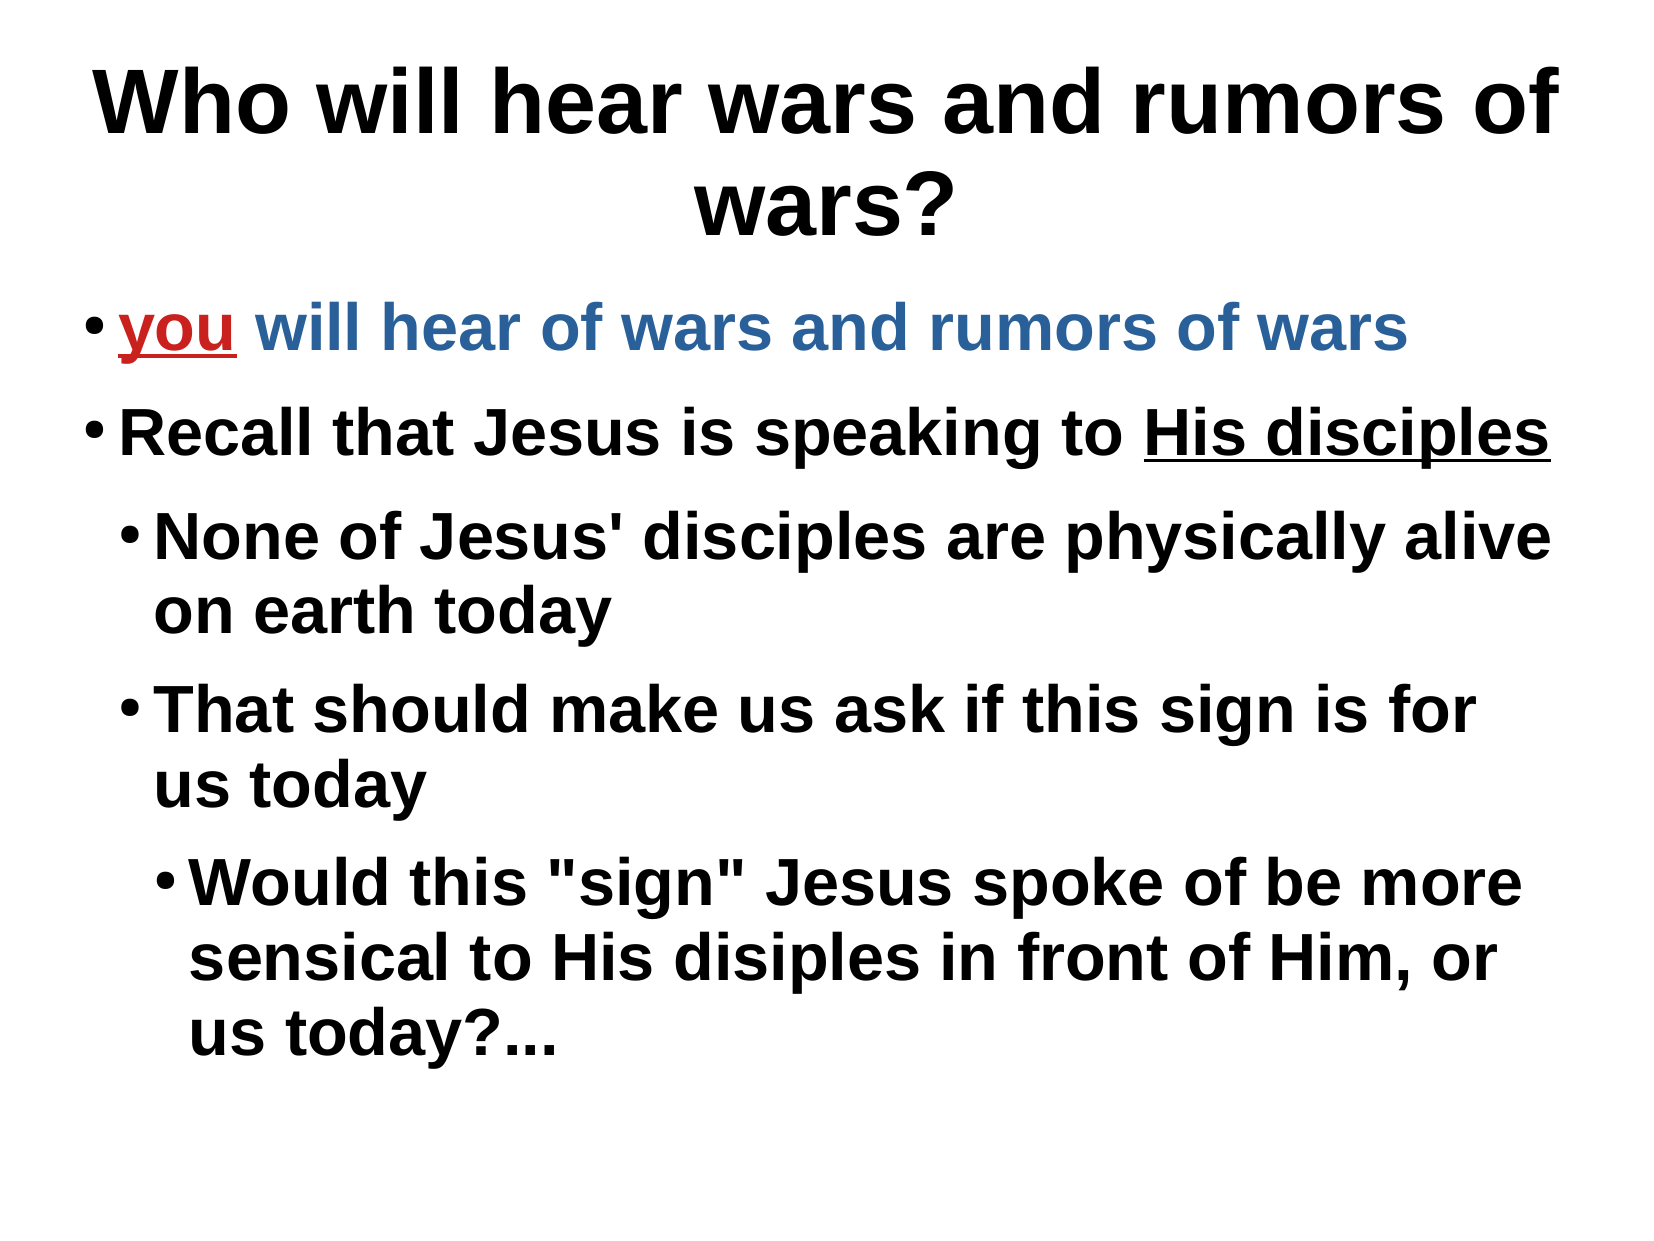

# Who will hear wars and rumors of wars?
you will hear of wars and rumors of wars
Recall that Jesus is speaking to His disciples
None of Jesus' disciples are physically alive on earth today
That should make us ask if this sign is for us today
Would this "sign" Jesus spoke of be more sensical to His disiples in front of Him, or us today?...